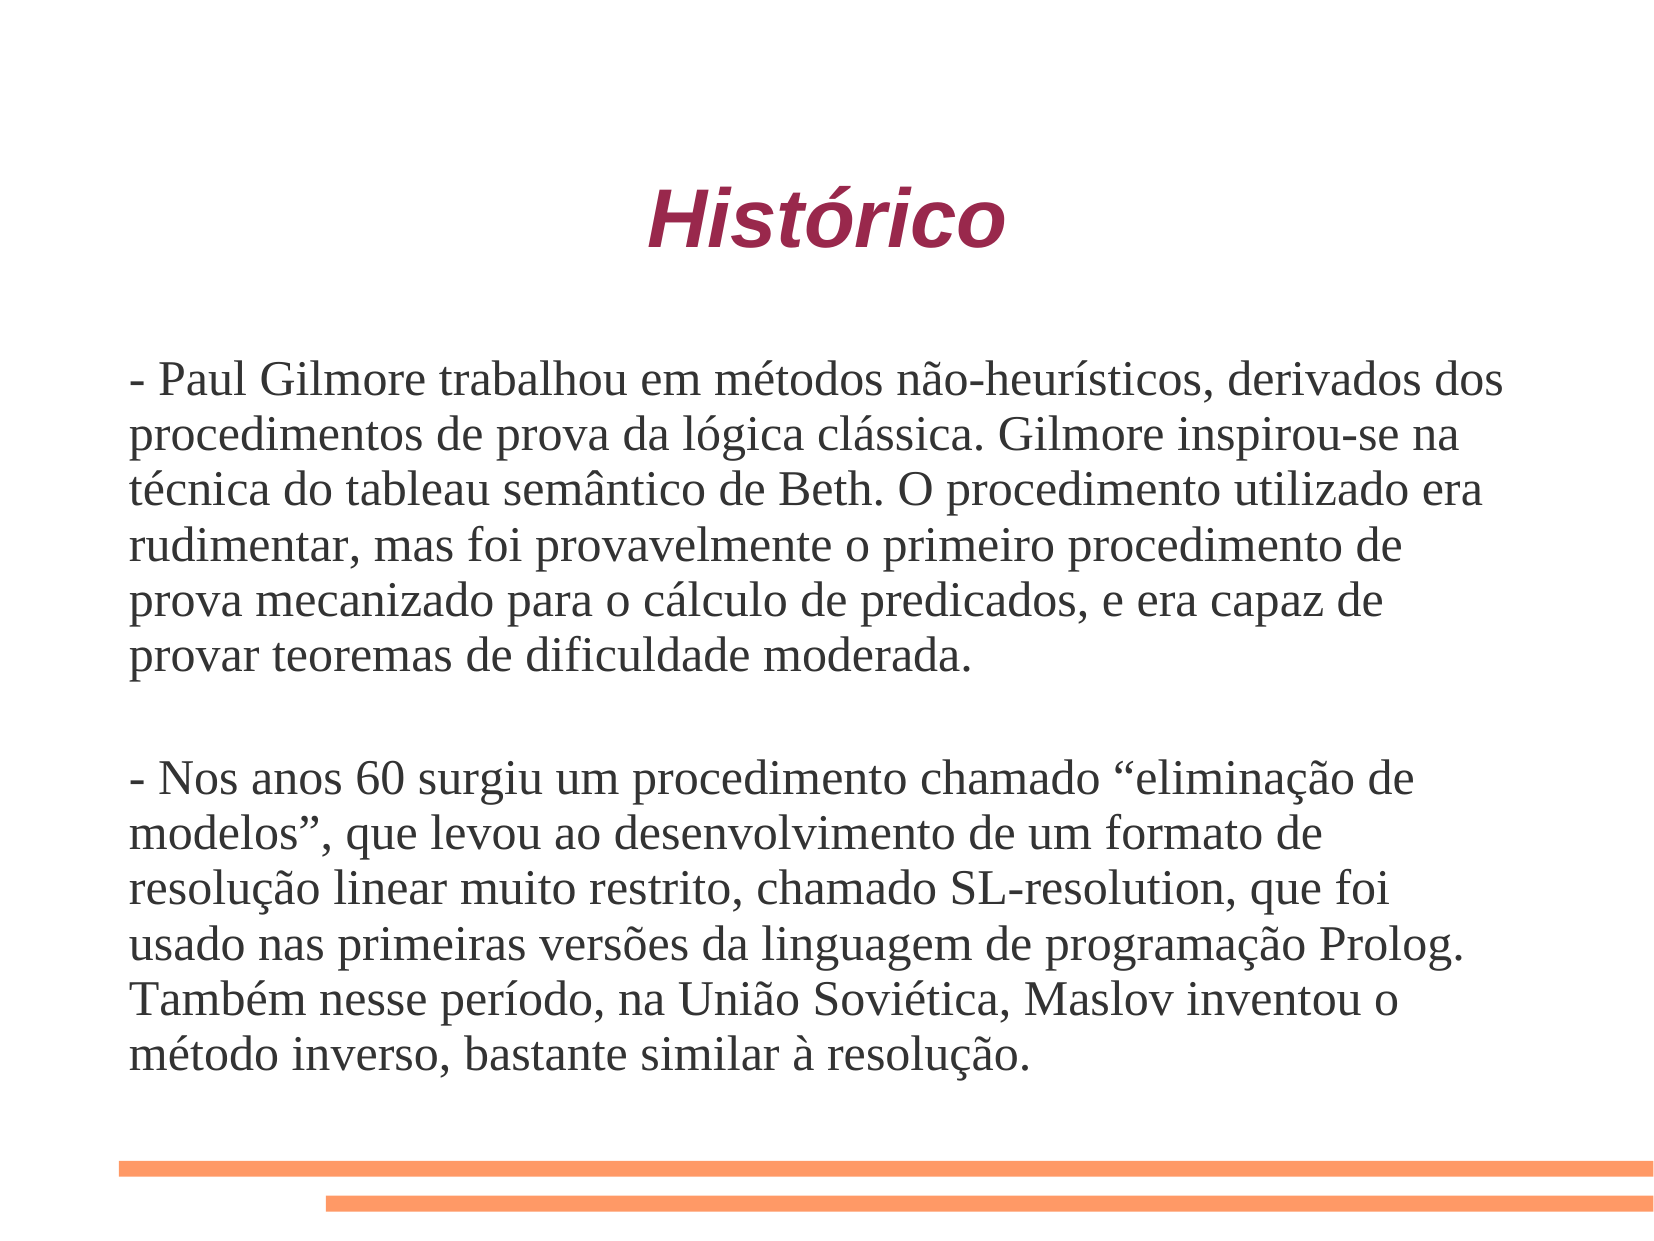

# Histórico
- Paul Gilmore trabalhou em métodos não-heurísticos, derivados dos procedimentos de prova da lógica clássica. Gilmore inspirou-se na técnica do tableau semântico de Beth. O procedimento utilizado era rudimentar, mas foi provavelmente o primeiro procedimento de prova mecanizado para o cálculo de predicados, e era capaz de provar teoremas de dificuldade moderada.
- Nos anos 60 surgiu um procedimento chamado “eliminação de modelos”, que levou ao desenvolvimento de um formato de resolução linear muito restrito, chamado SL-resolution, que foi usado nas primeiras versões da linguagem de programação Prolog. Também nesse período, na União Soviética, Maslov inventou o método inverso, bastante similar à resolução.